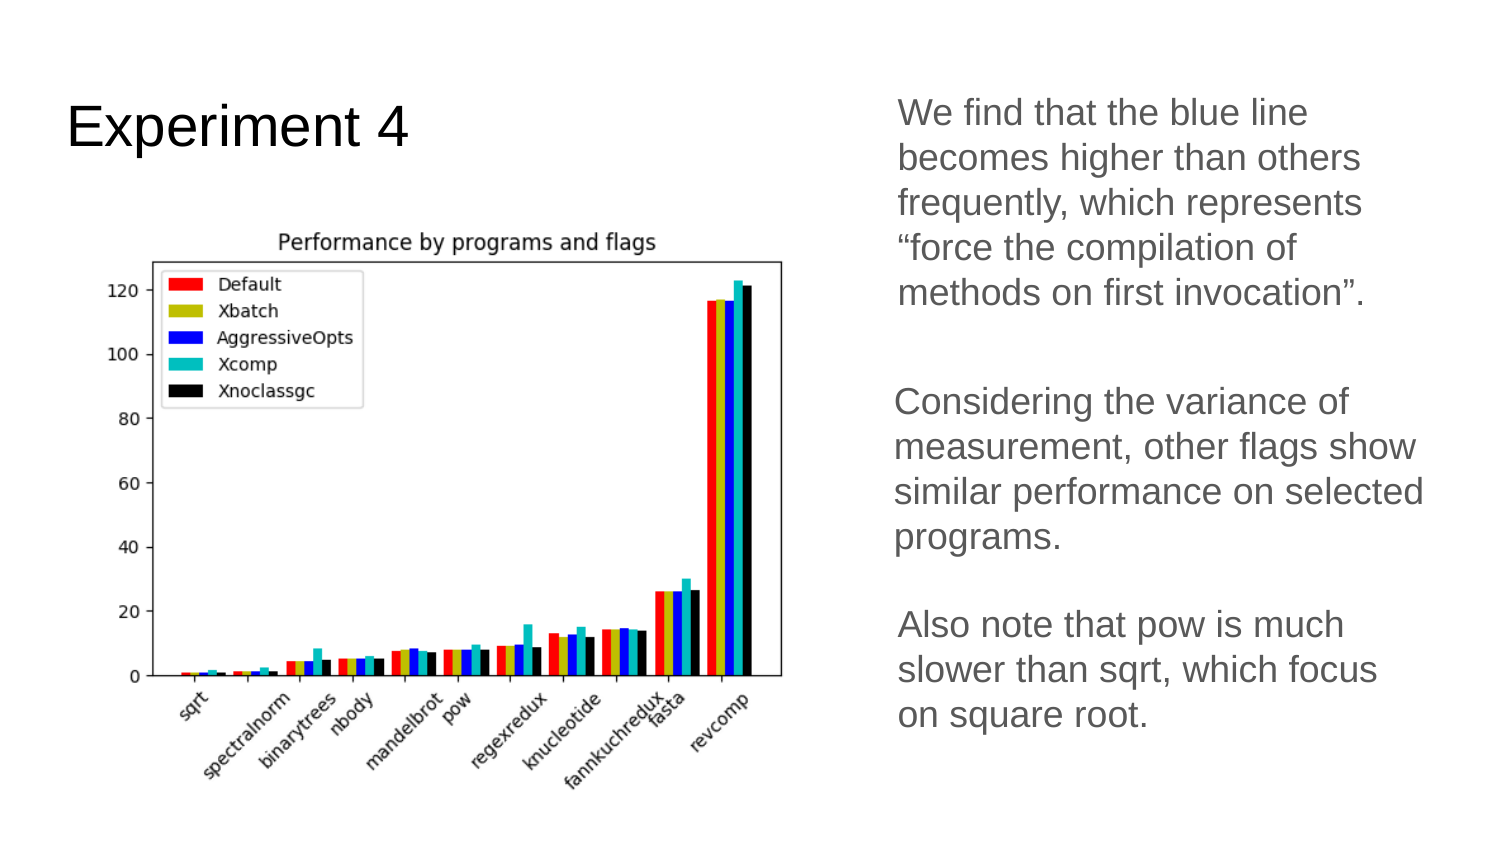

# Experiment 4
We find that the blue line becomes higher than others frequently, which represents “force the compilation of methods on first invocation”.
Considering the variance of measurement, other flags show similar performance on selected programs.
Also note that pow is much slower than sqrt, which focus on square root.